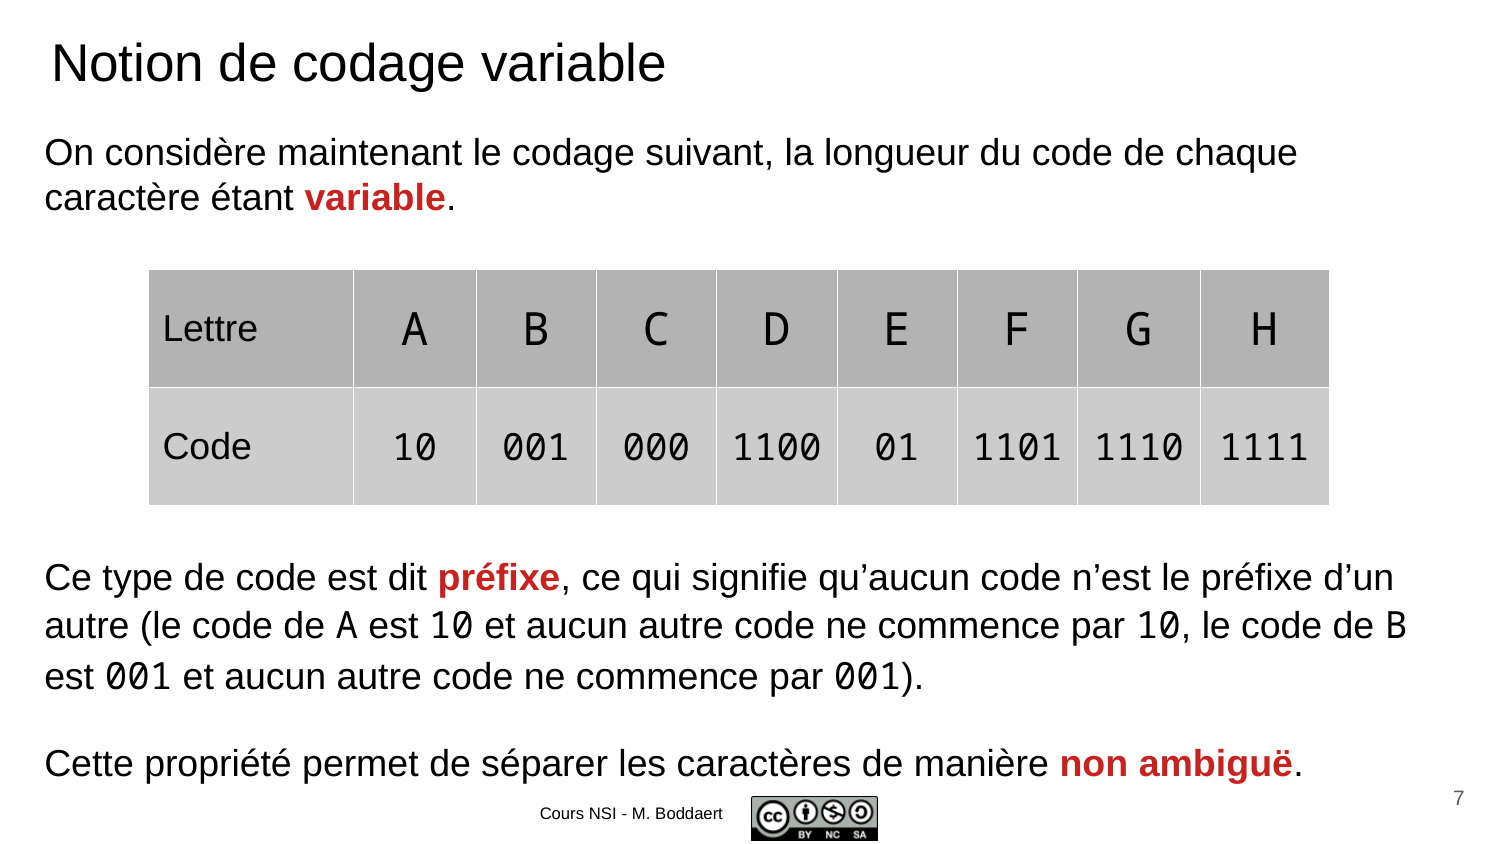

# Notion de codage variable
On considère maintenant le codage suivant, la longueur du code de chaque caractère étant variable.
| Lettre | A | B | C | D | E | F | G | H |
| --- | --- | --- | --- | --- | --- | --- | --- | --- |
| Code | 10 | 001 | 000 | 1100 | 01 | 1101 | 1110 | 1111 |
Ce type de code est dit préfixe, ce qui signifie qu’aucun code n’est le préfixe d’un autre (le code de A est 10 et aucun autre code ne commence par 10, le code de B est 001 et aucun autre code ne commence par 001).
Cette propriété permet de séparer les caractères de manière non ambiguë.